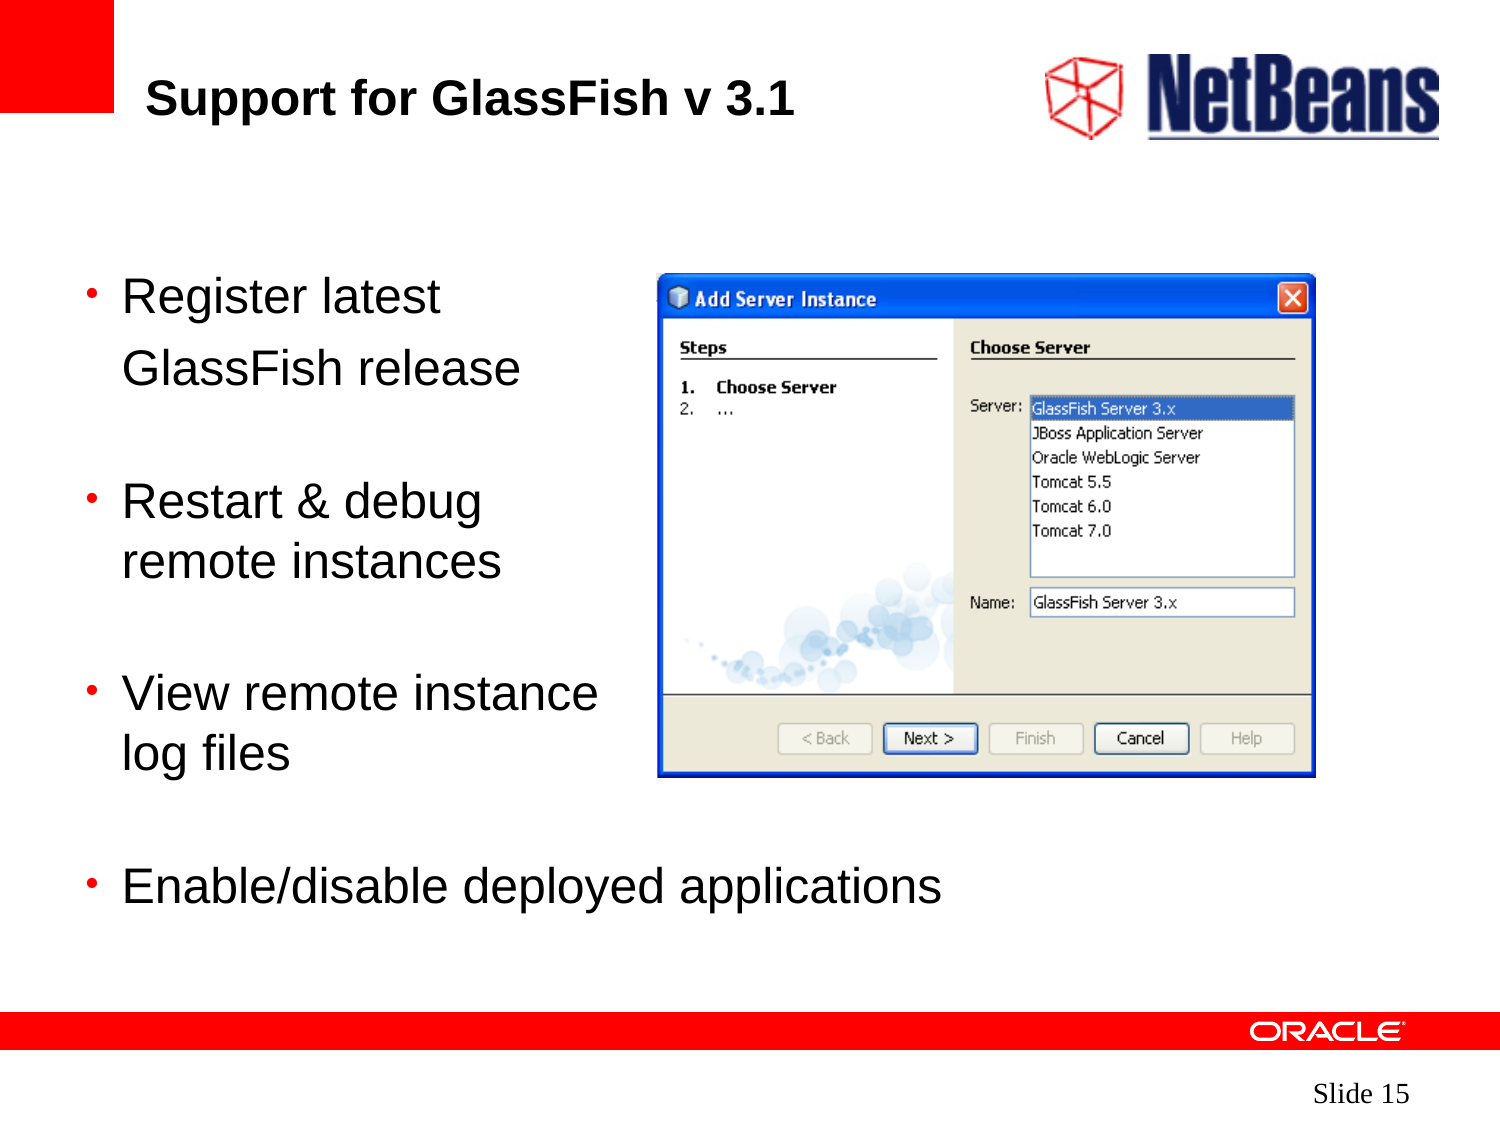

# Support for GlassFish v 3.1
Register latest
GlassFish release
Restart & debug
remote instances
View remote instance
log files
Enable/disable deployed applications